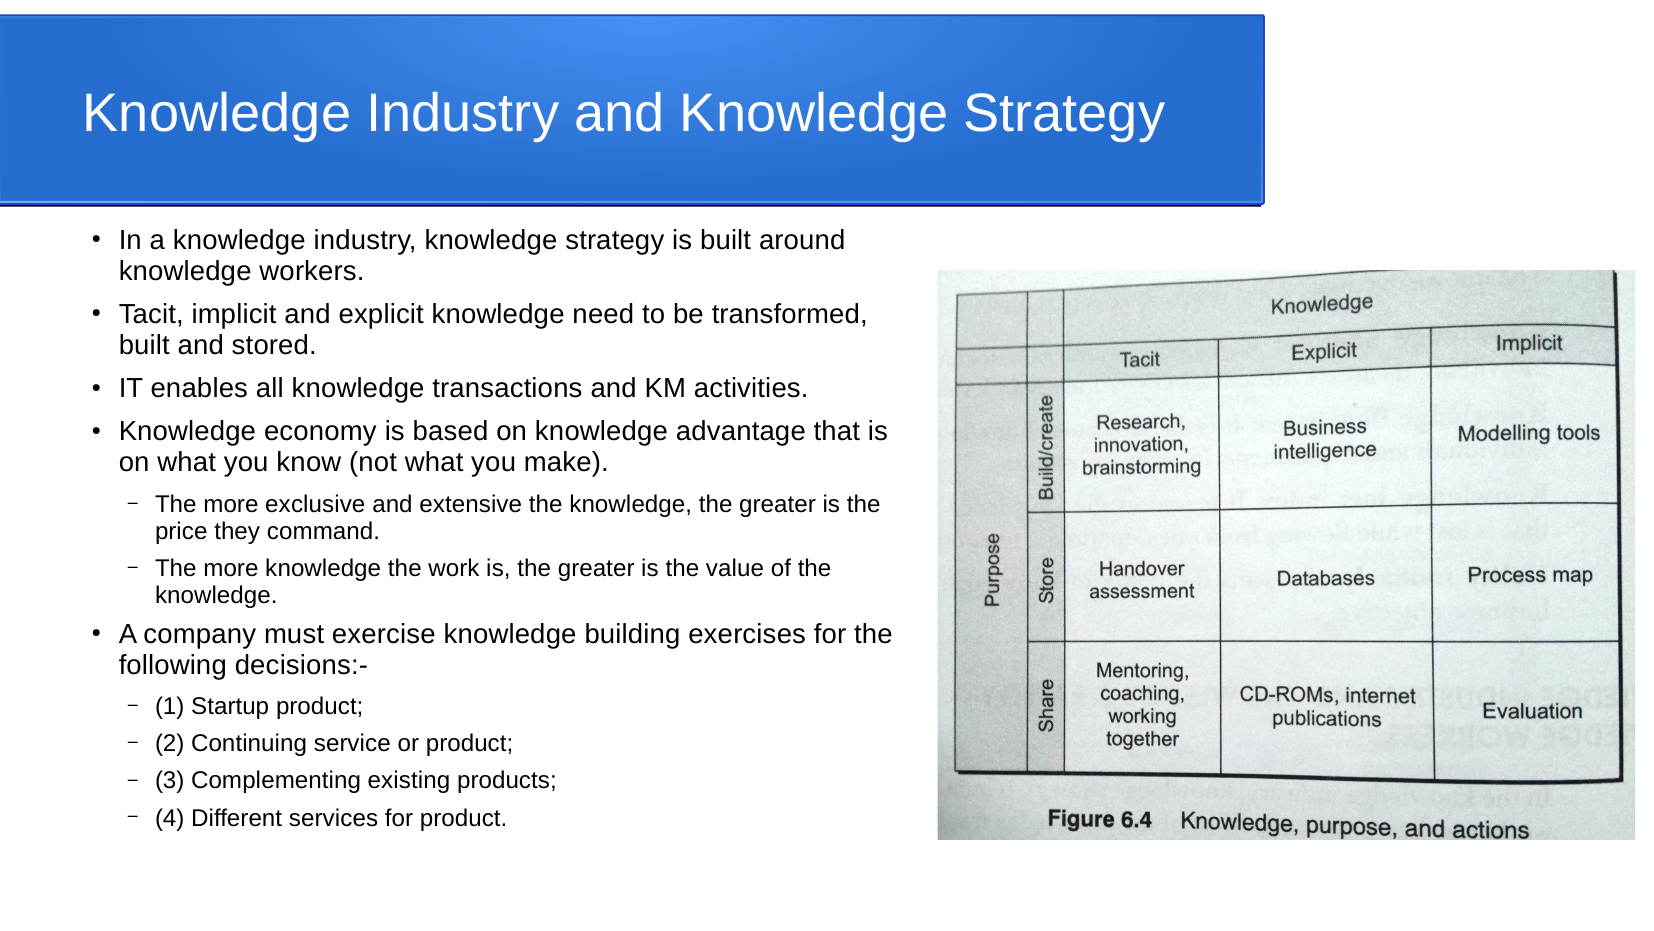

# Knowledge Industry and Knowledge Strategy
In a knowledge industry, knowledge strategy is built around knowledge workers.
Tacit, implicit and explicit knowledge need to be transformed, built and stored.
IT enables all knowledge transactions and KM activities.
Knowledge economy is based on knowledge advantage that is on what you know (not what you make).
The more exclusive and extensive the knowledge, the greater is the price they command.
The more knowledge the work is, the greater is the value of the knowledge.
A company must exercise knowledge building exercises for the following decisions:-
(1) Startup product;
(2) Continuing service or product;
(3) Complementing existing products;
(4) Different services for product.